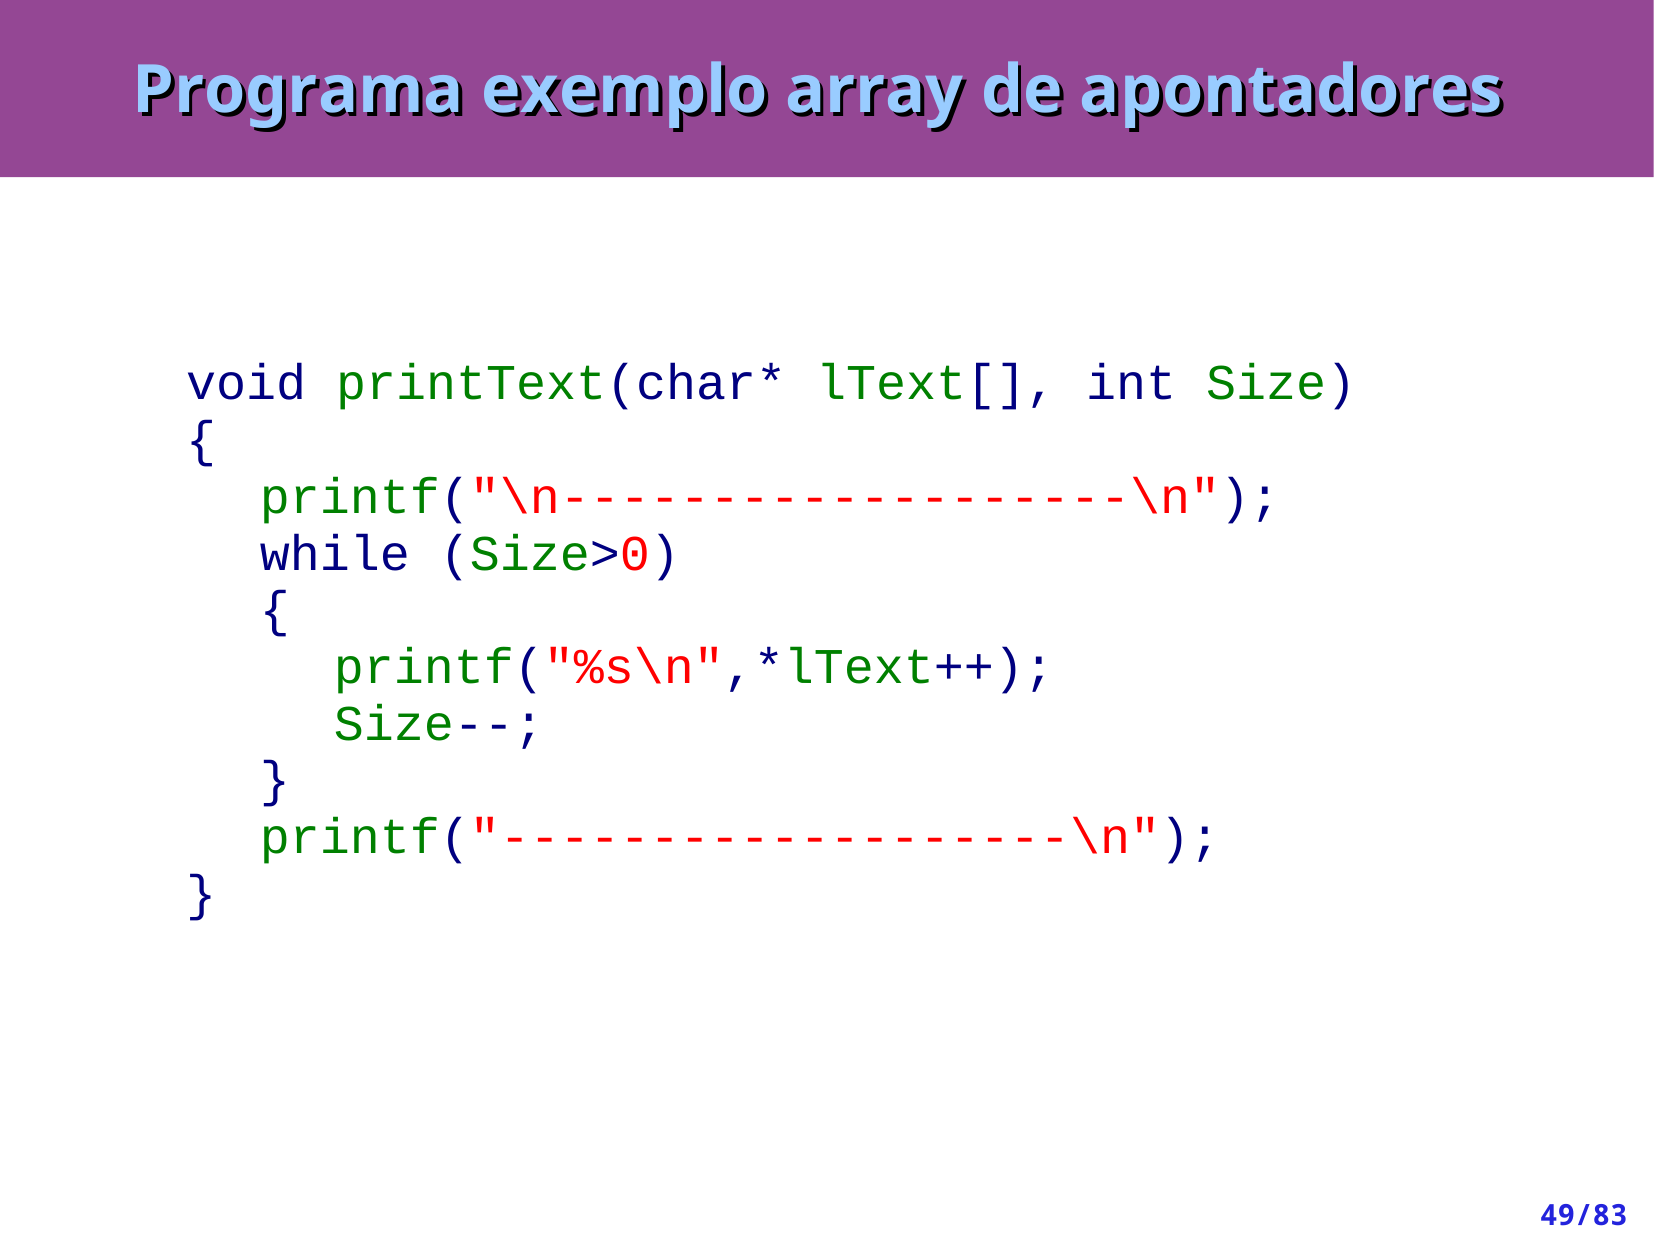

# Programa exemplo array de apontadores
void printText(char* lText[], int Size)
{
	printf("\n-------------------\n");
	while (Size>0)
	{
		printf("%s\n",*lText++);
		Size--;
	}
	printf("-------------------\n");
}
49